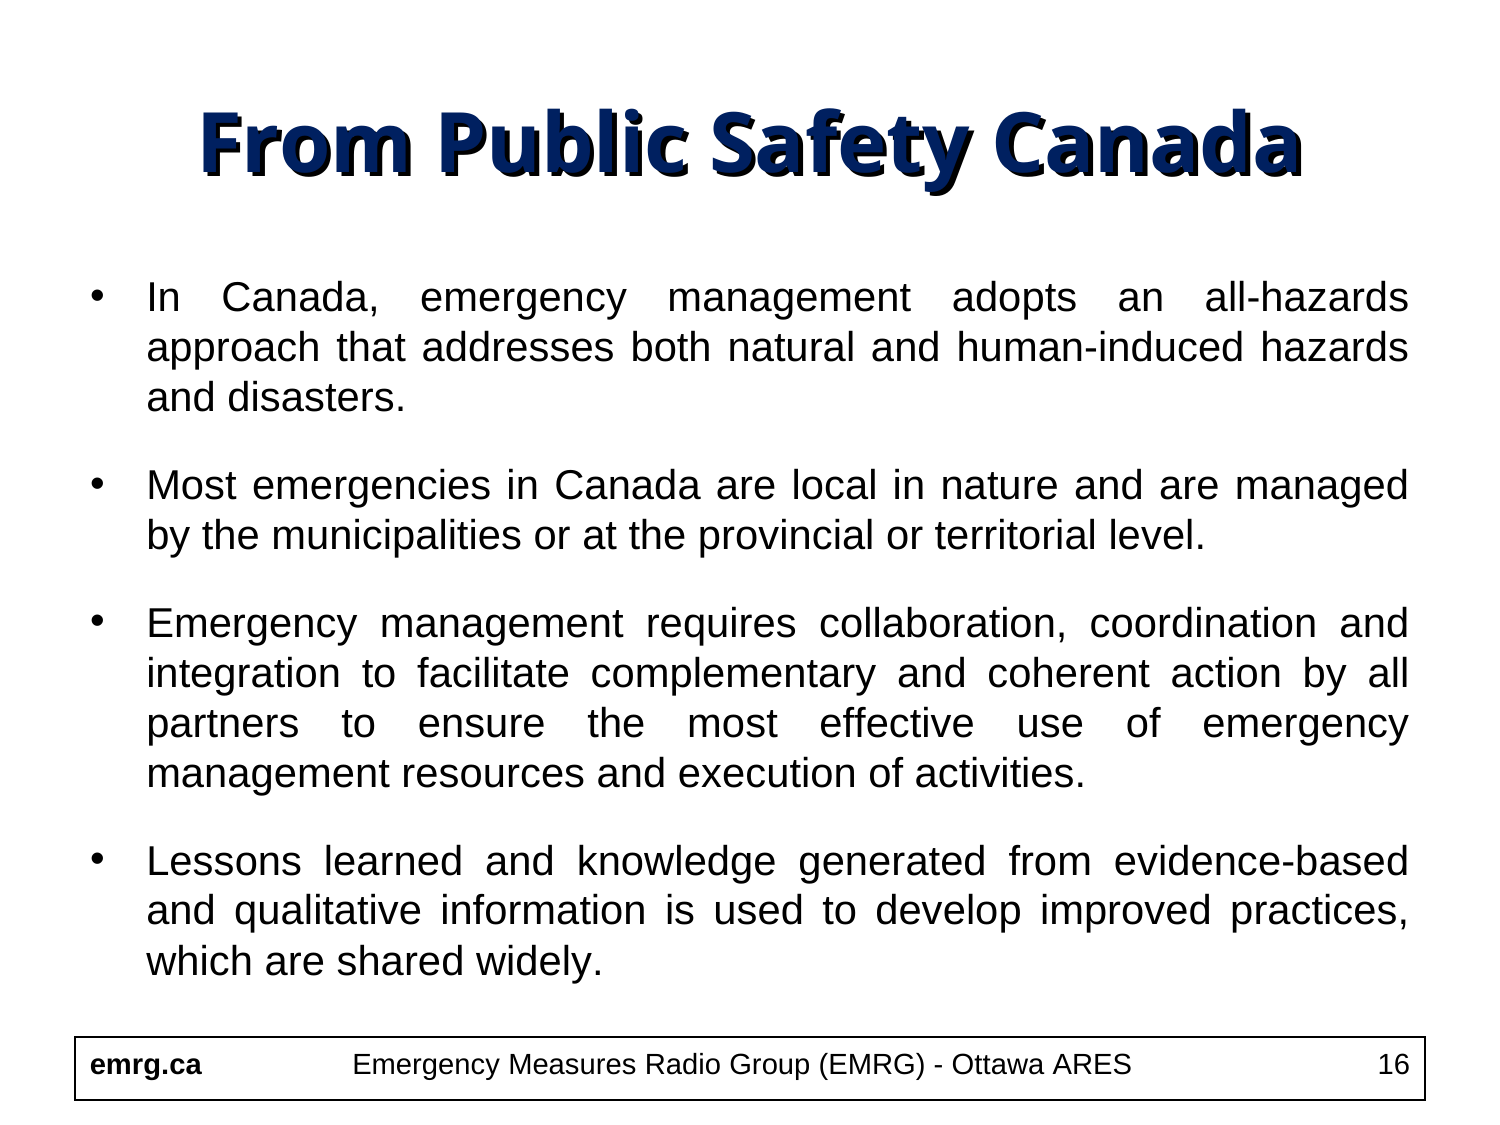

# From Public Safety Canada
In Canada, emergency management adopts an all-hazards approach that addresses both natural and human-induced hazards and disasters.
Most emergencies in Canada are local in nature and are managed by the municipalities or at the provincial or territorial level.
Emergency management requires collaboration, coordination and integration to facilitate complementary and coherent action by all partners to ensure the most effective use of emergency management resources and execution of activities.
Lessons learned and knowledge generated from evidence-based and qualitative information is used to develop improved practices, which are shared widely.
Emergency Measures Radio Group (EMRG) - Ottawa ARES
16